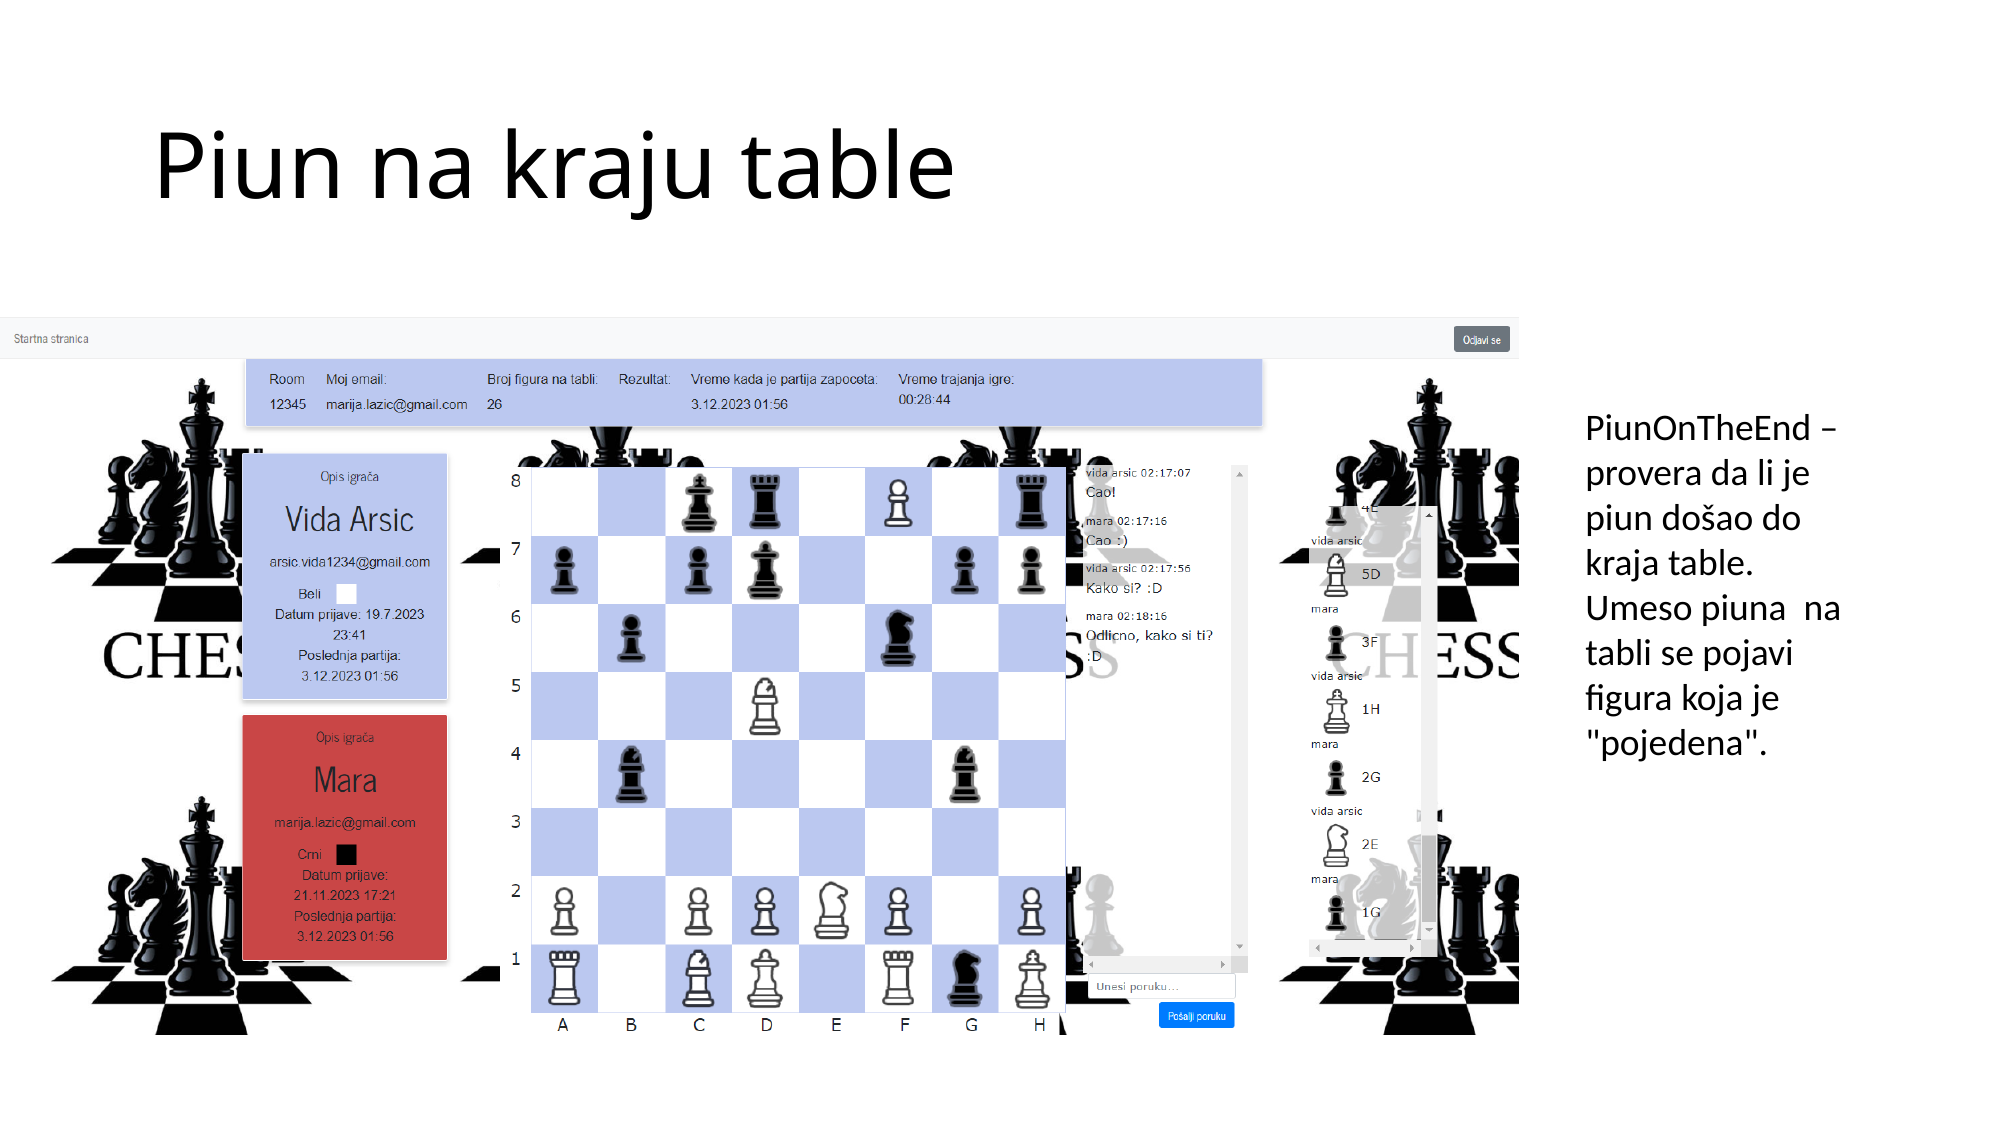

# Piun na kraju table
PiunOnTheEnd – provera da li je piun došao do kraja table.
Umeso piuna  na tabli se pojavi figura koja je "pojedena".